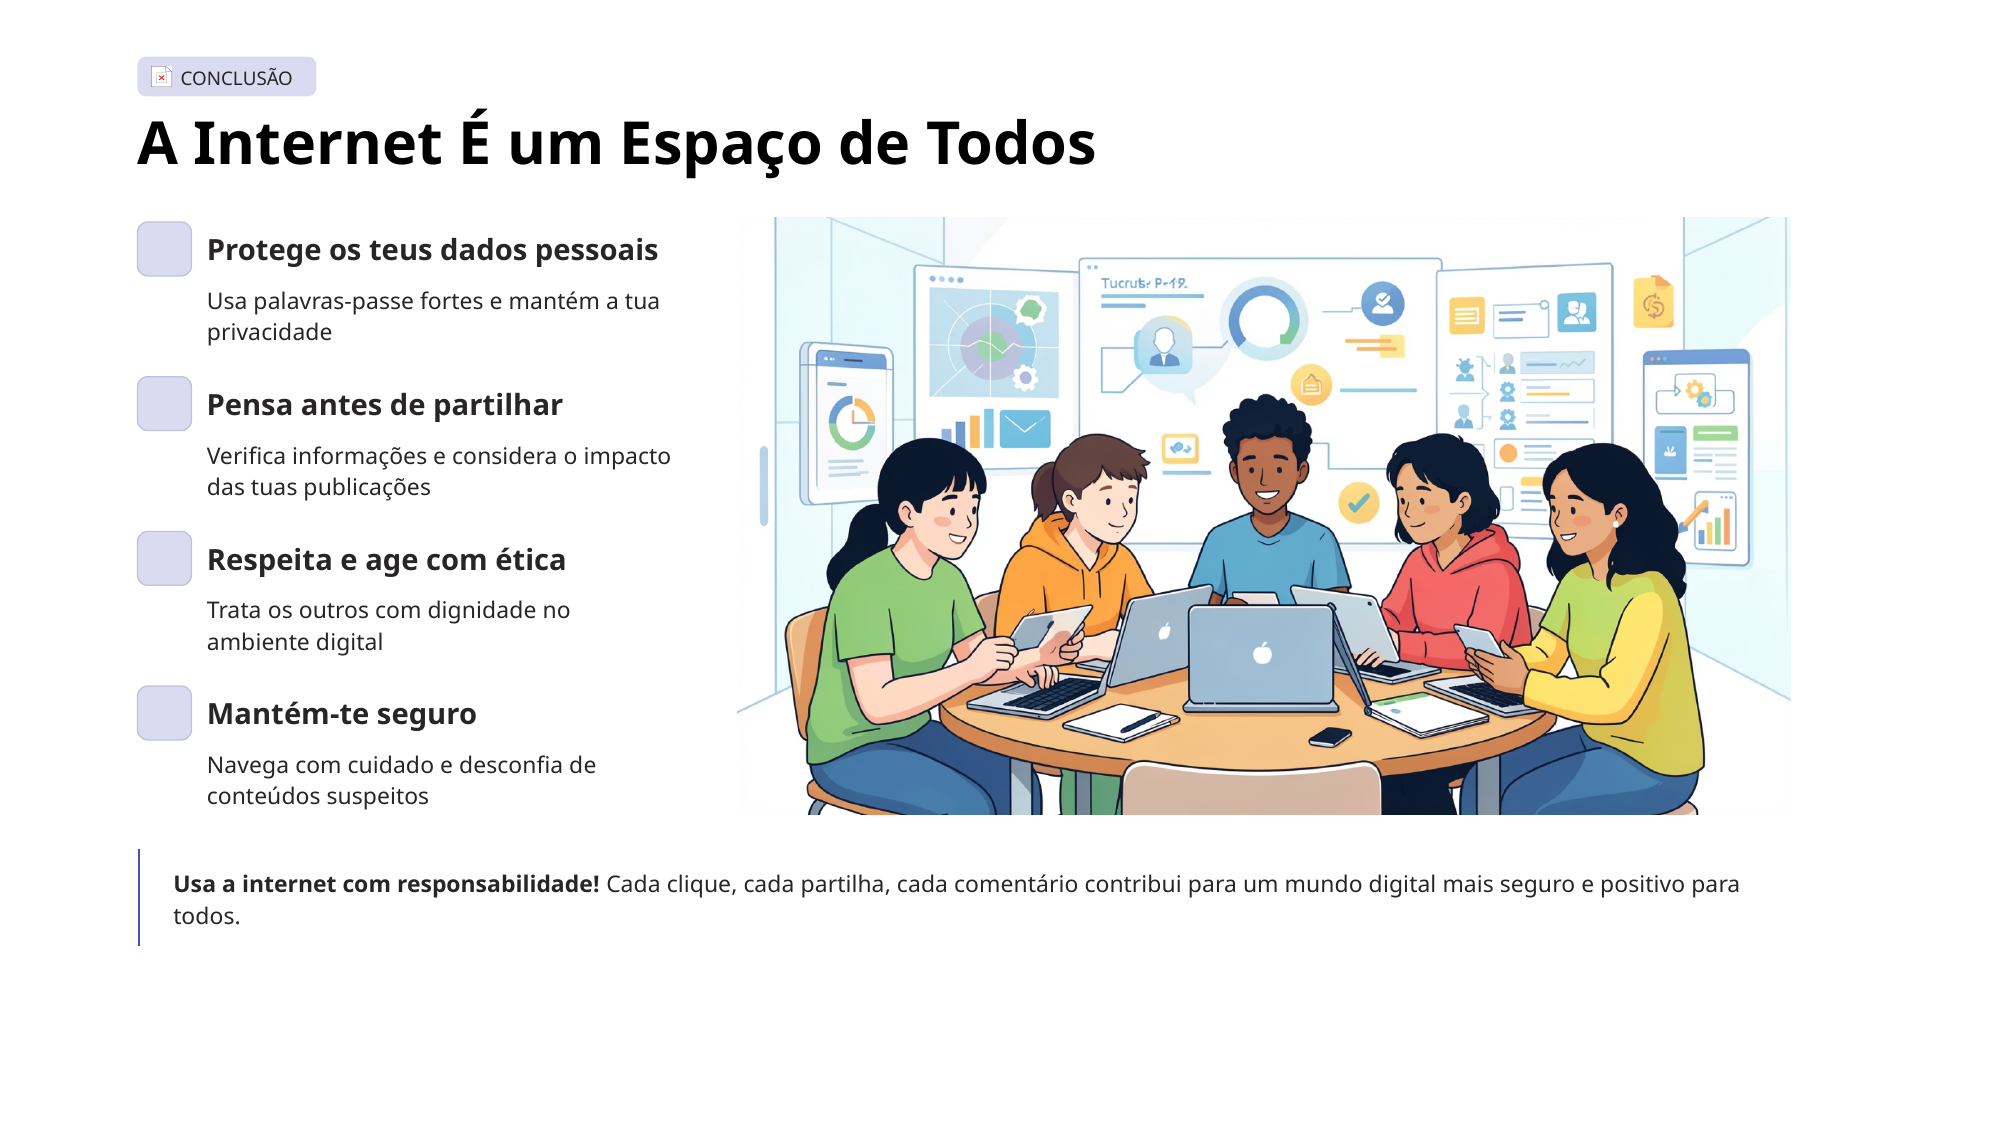

CONCLUSÃO
A Internet É um Espaço de Todos
Protege os teus dados pessoais
Usa palavras-passe fortes e mantém a tua privacidade
Pensa antes de partilhar
Verifica informações e considera o impacto das tuas publicações
Respeita e age com ética
Trata os outros com dignidade no ambiente digital
Mantém-te seguro
Navega com cuidado e desconfia de conteúdos suspeitos
Usa a internet com responsabilidade! Cada clique, cada partilha, cada comentário contribui para um mundo digital mais seguro e positivo para todos.